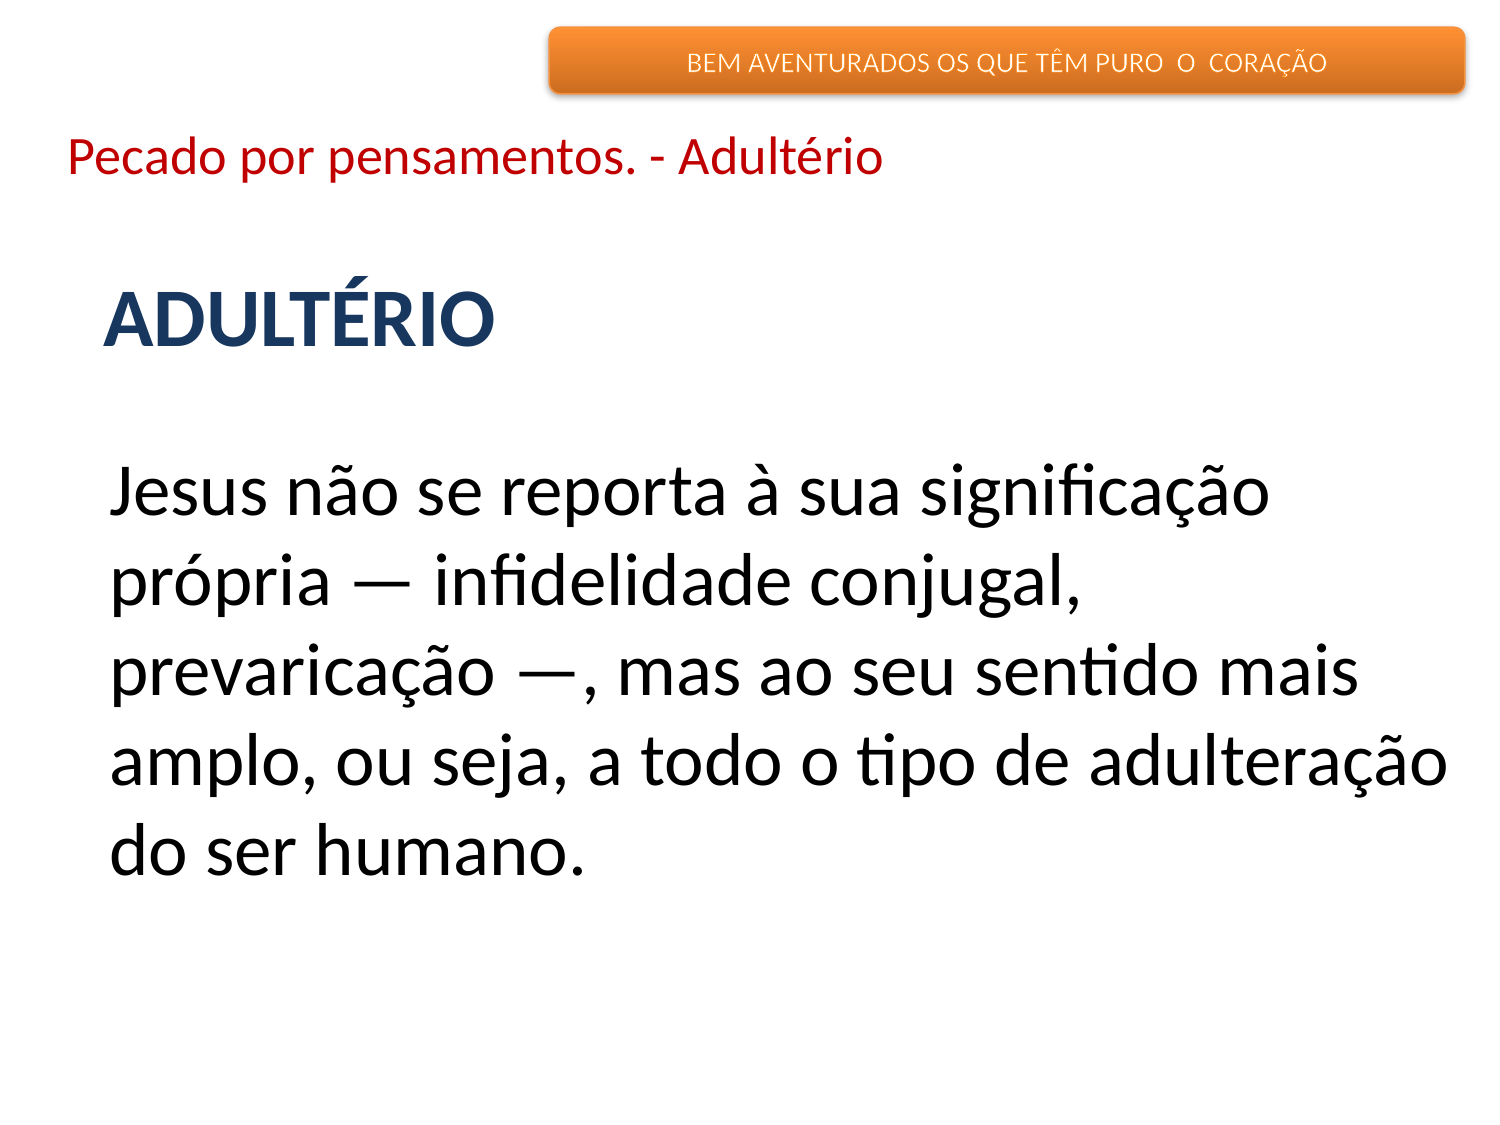

BEM AVENTURADOS OS QUE TÊM PURO O CORAÇÃO
Pecado por pensamentos. - Adultério
ADULTÉRIO
Jesus não se reporta à sua significação própria — infidelidade conjugal, prevaricação —, mas ao seu sentido mais amplo, ou seja, a todo o tipo de adulteração do ser humano.